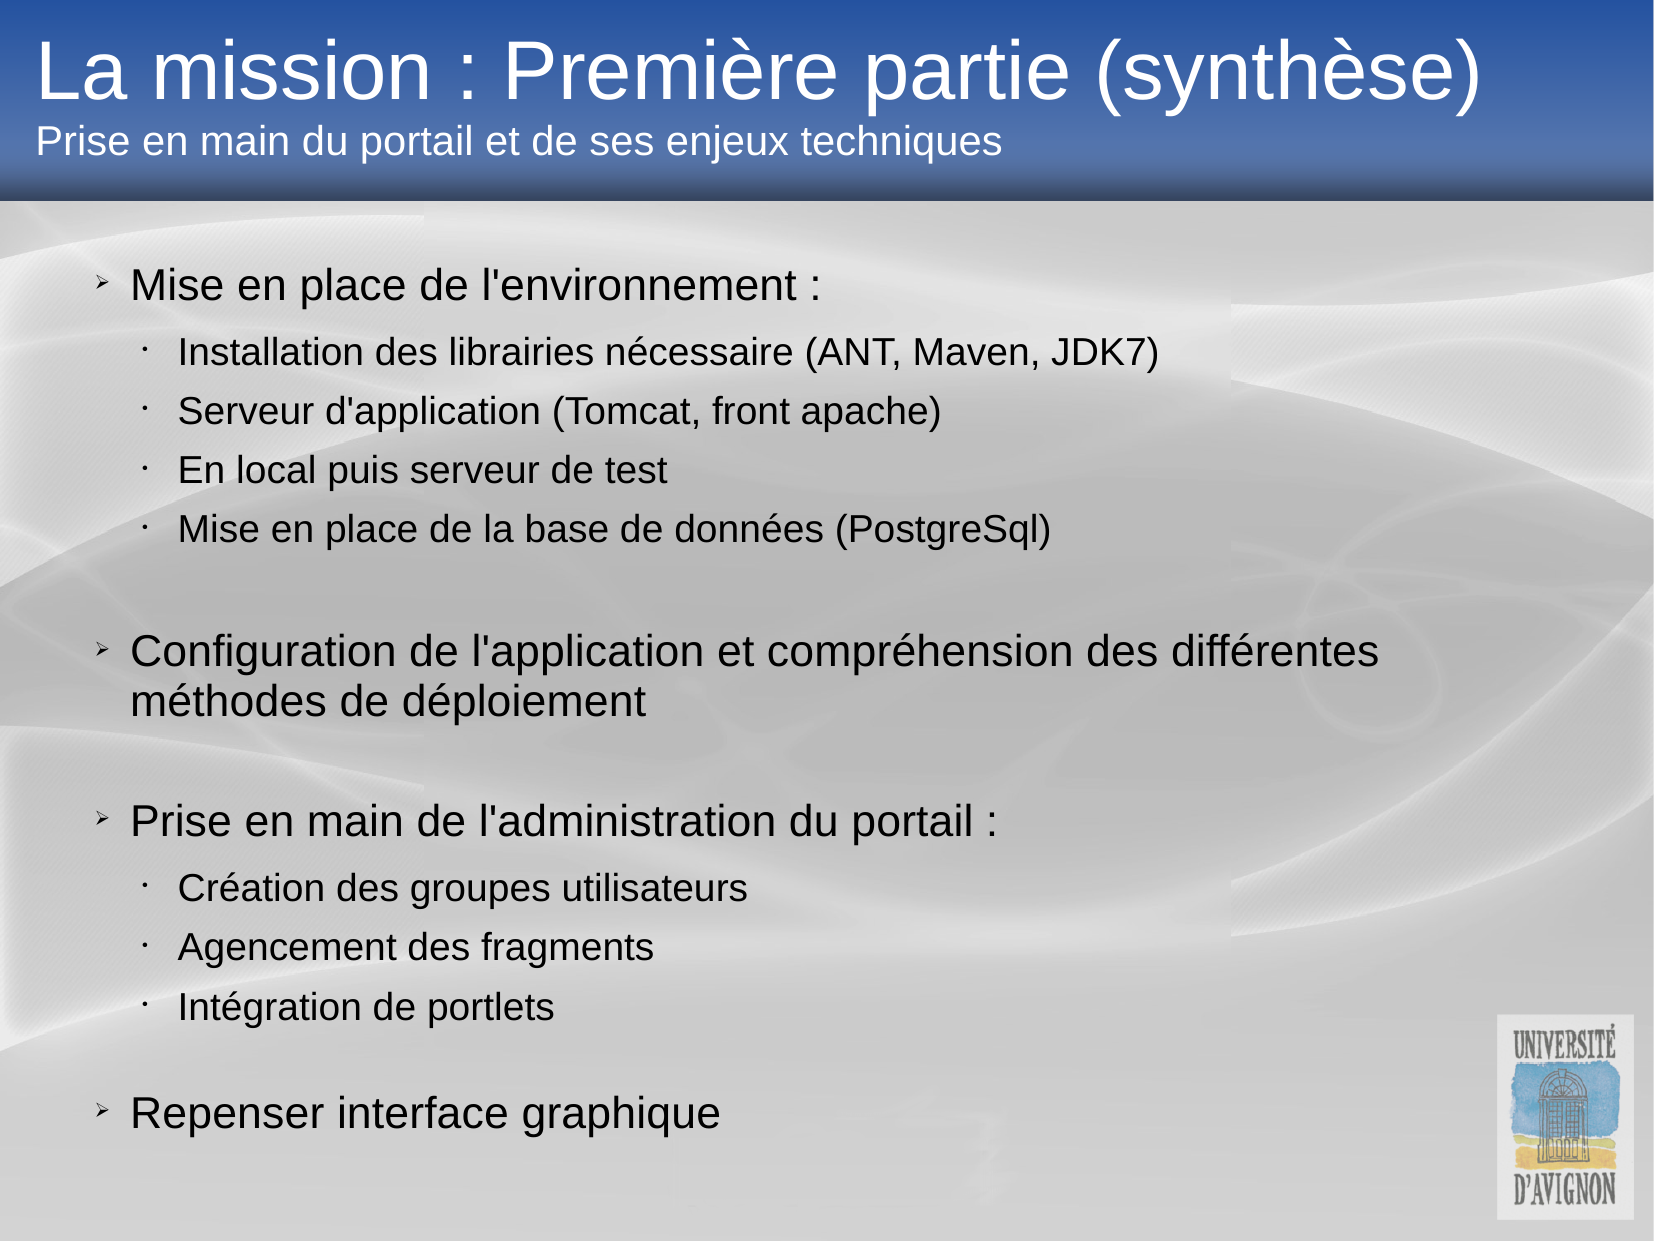

La mission : Première partie (synthèse)
Prise en main du portail et de ses enjeux techniques
# Mise en place de l'environnement :
Installation des librairies nécessaire (ANT, Maven, JDK7)
Serveur d'application (Tomcat, front apache)
En local puis serveur de test
Mise en place de la base de données (PostgreSql)
Configuration de l'application et compréhension des différentes méthodes de déploiement
Prise en main de l'administration du portail :
Création des groupes utilisateurs
Agencement des fragments
Intégration de portlets
Repenser interface graphique